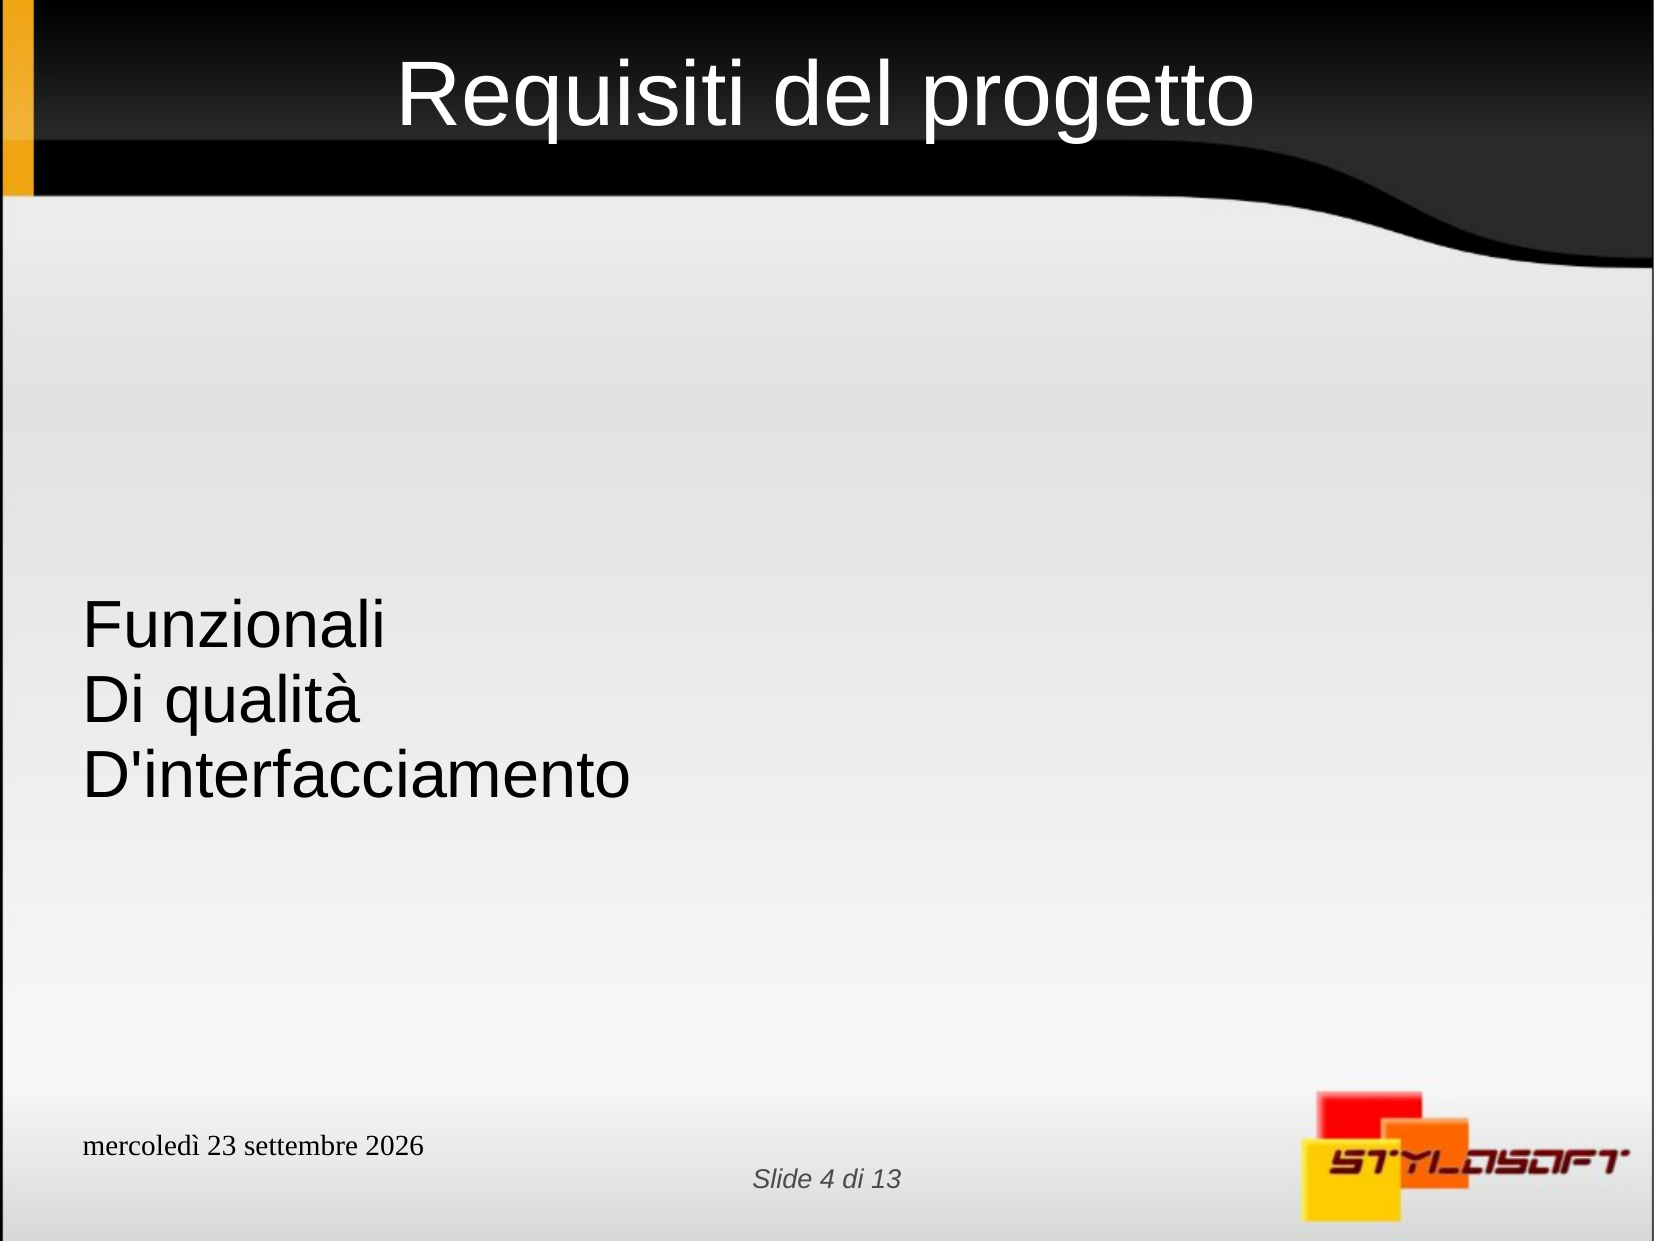

# Requisiti del progetto
Funzionali
Di qualità
D'interfacciamento
Slide di 13